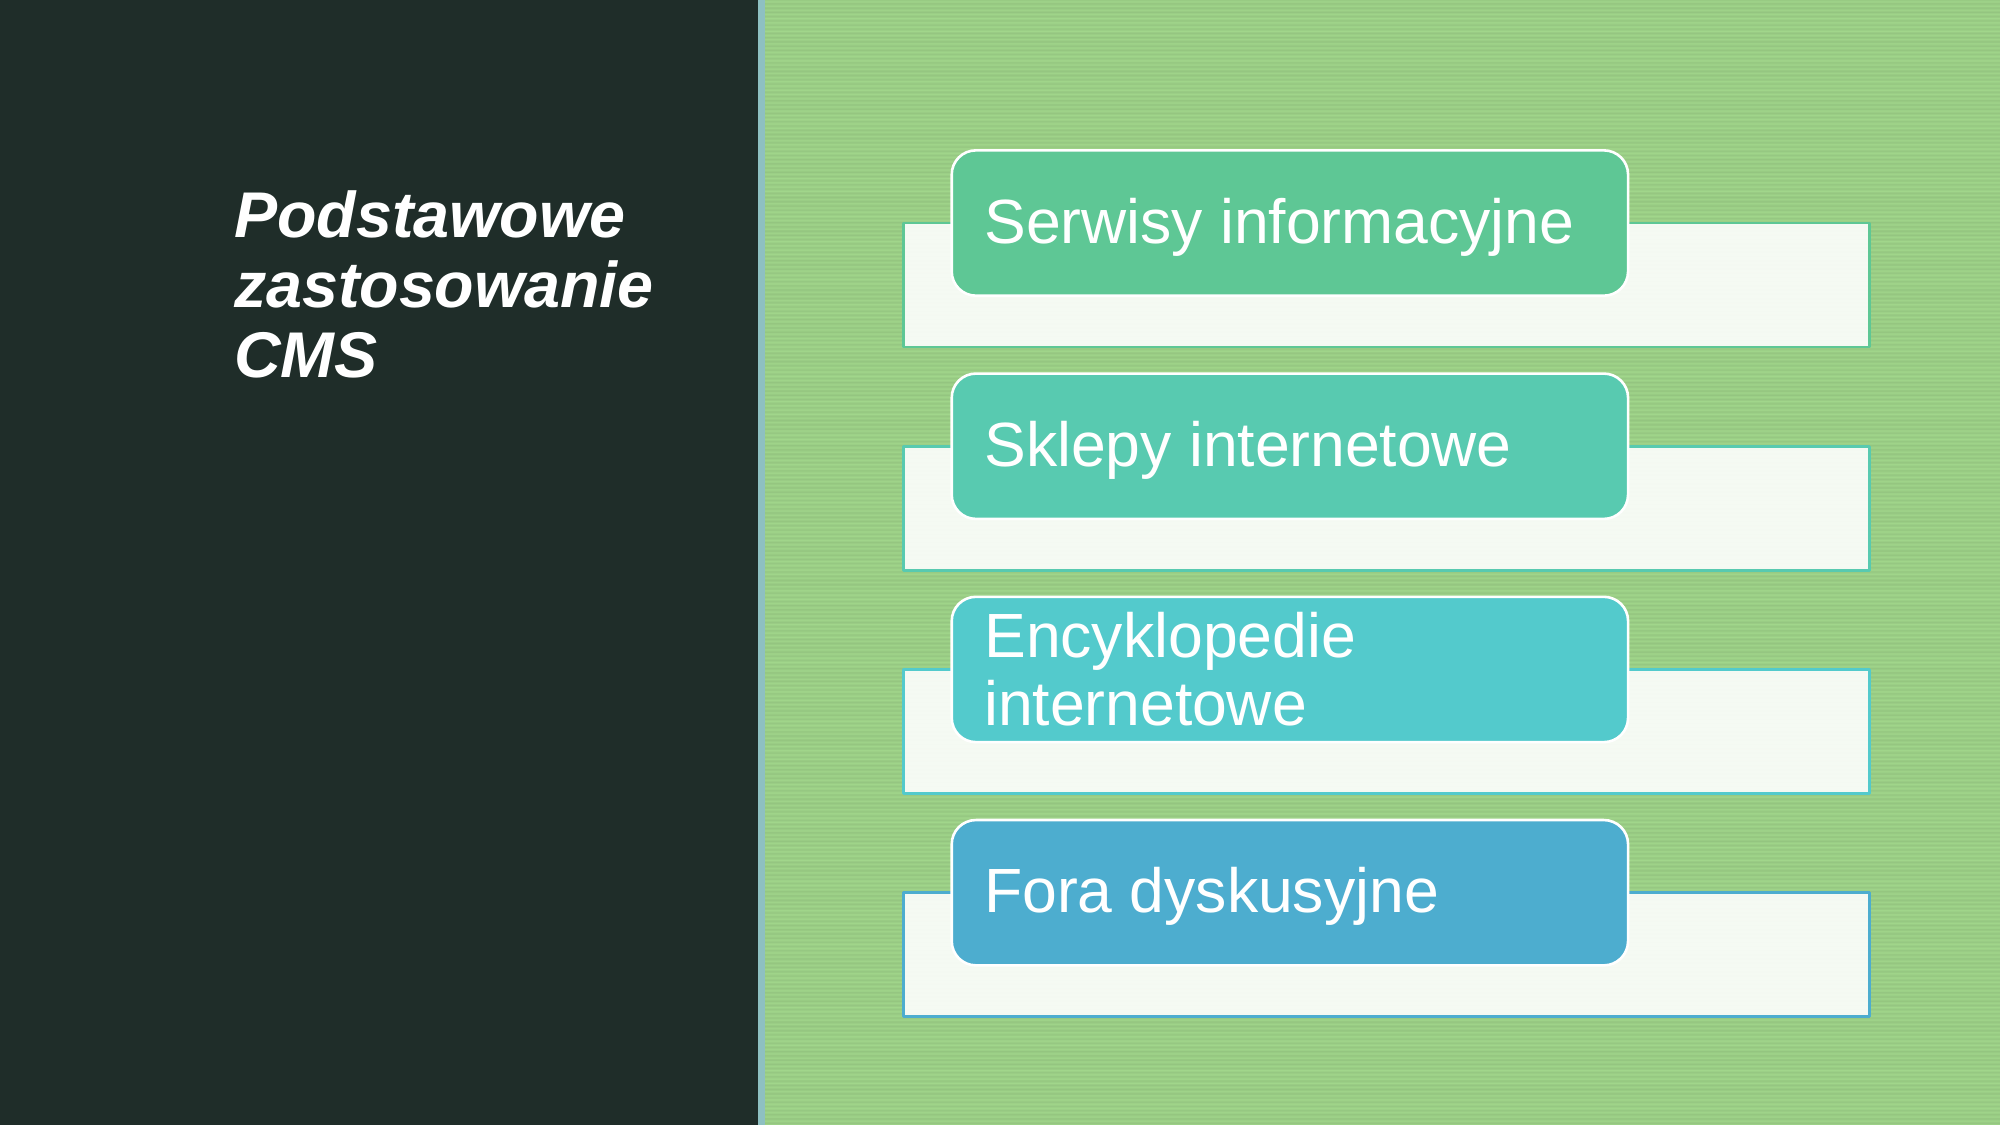

Serwisy informacyjne
Sklepy internetowe
Encyklopedie internetowe
Fora dyskusyjne
# Podstawowe zastosowanie CMS